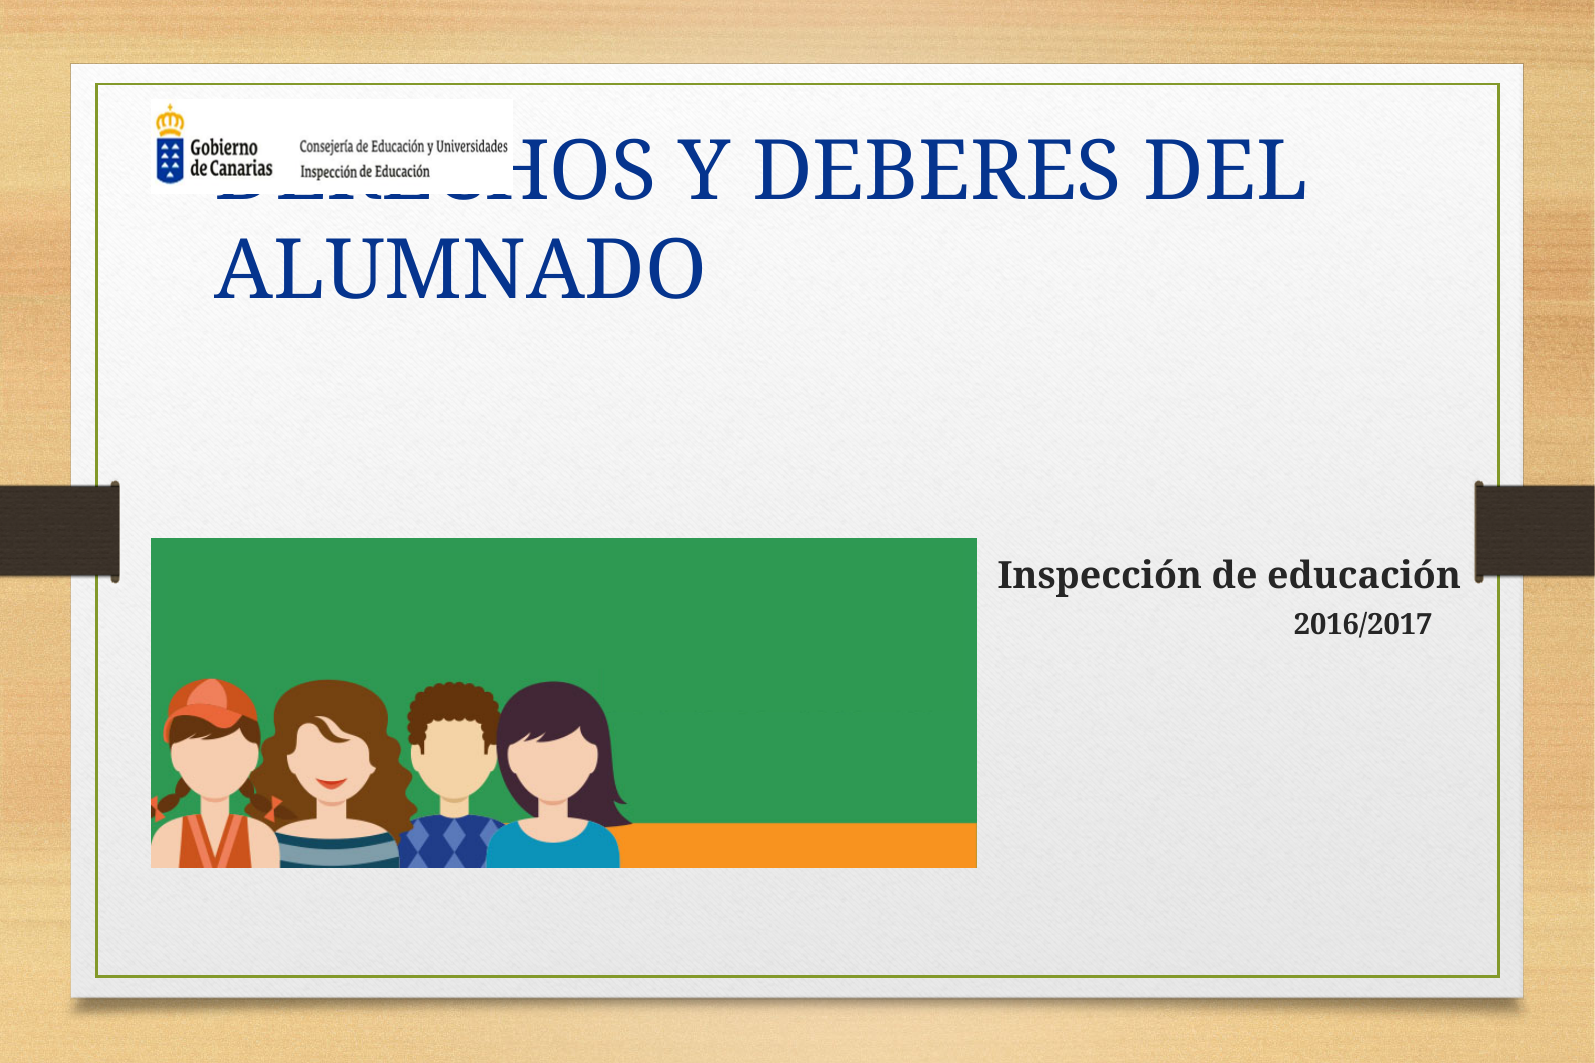

DERECHOS Y DEBERES DEL
ALUMNADO
 Inspección de educación
 2016/2017